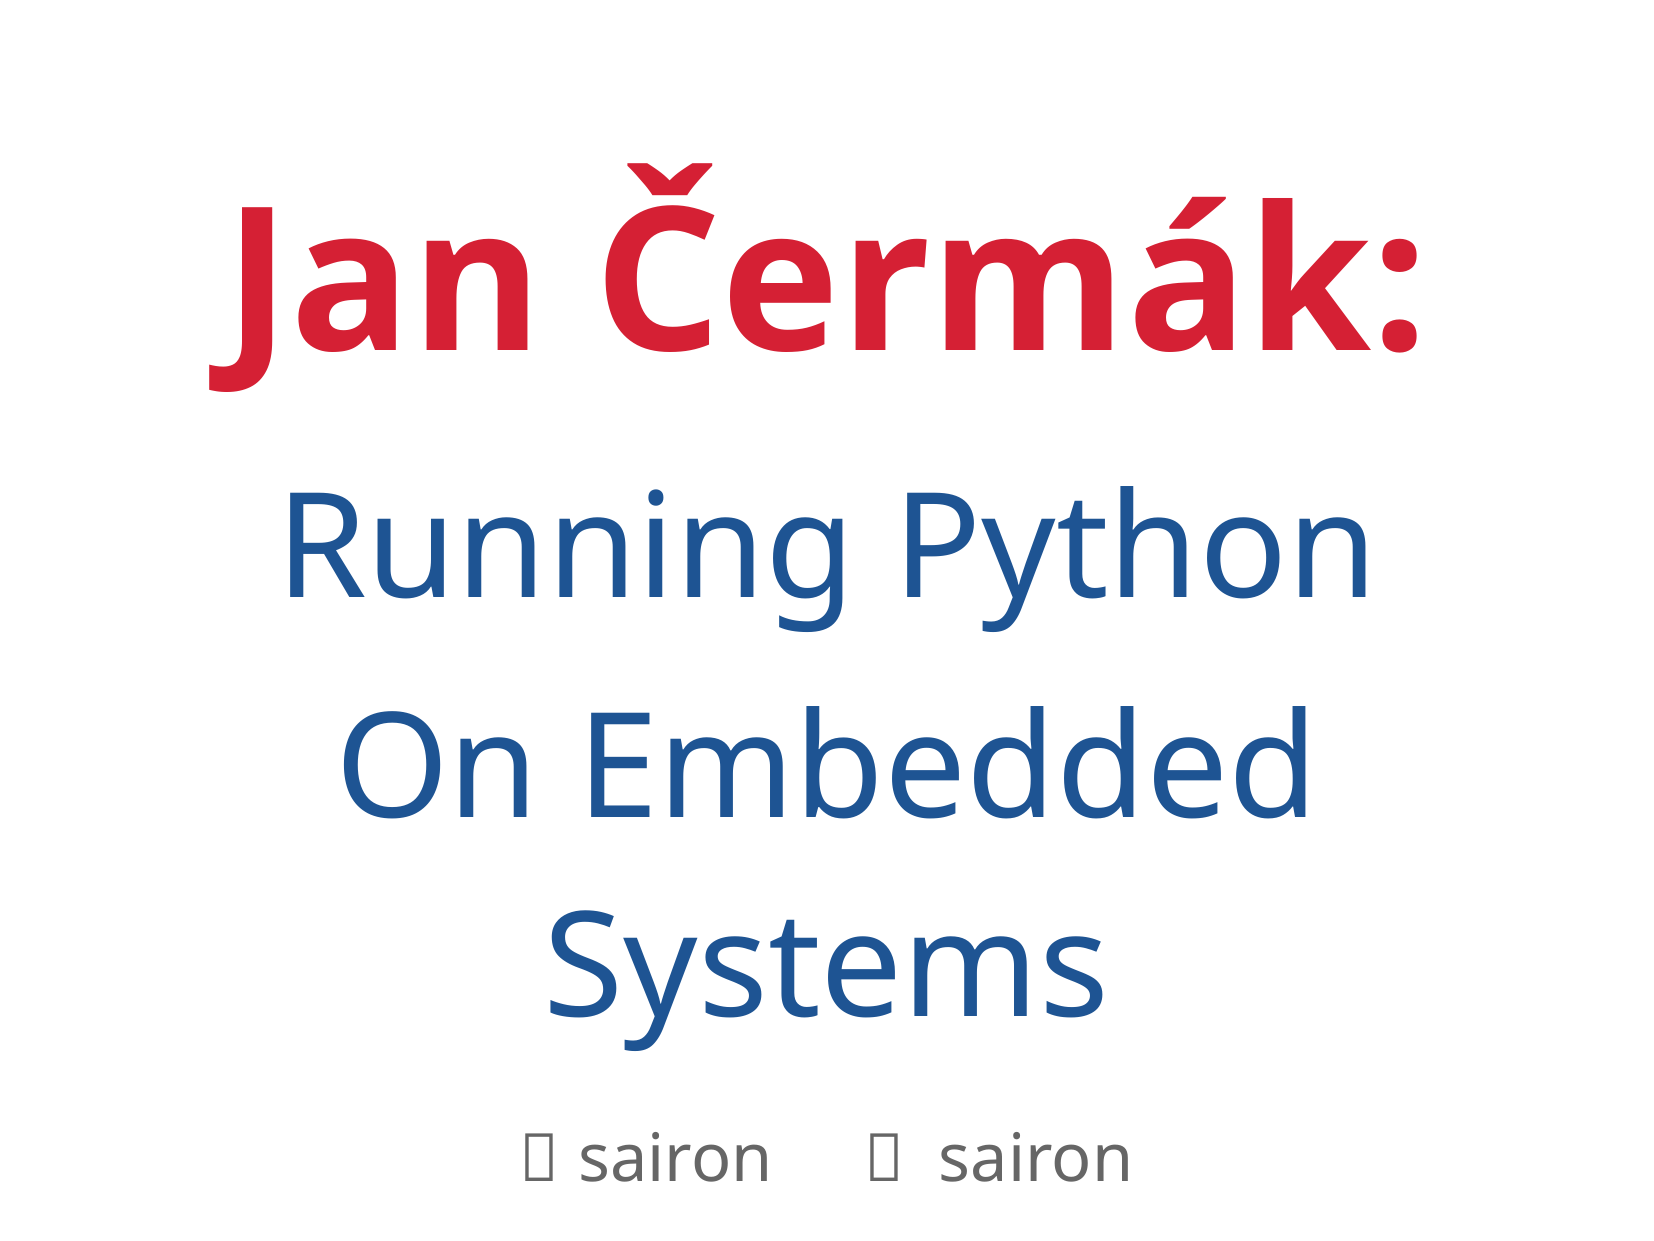

Jan Čermák:
# Running Python
On Embedded Systems
 sairon  sairon